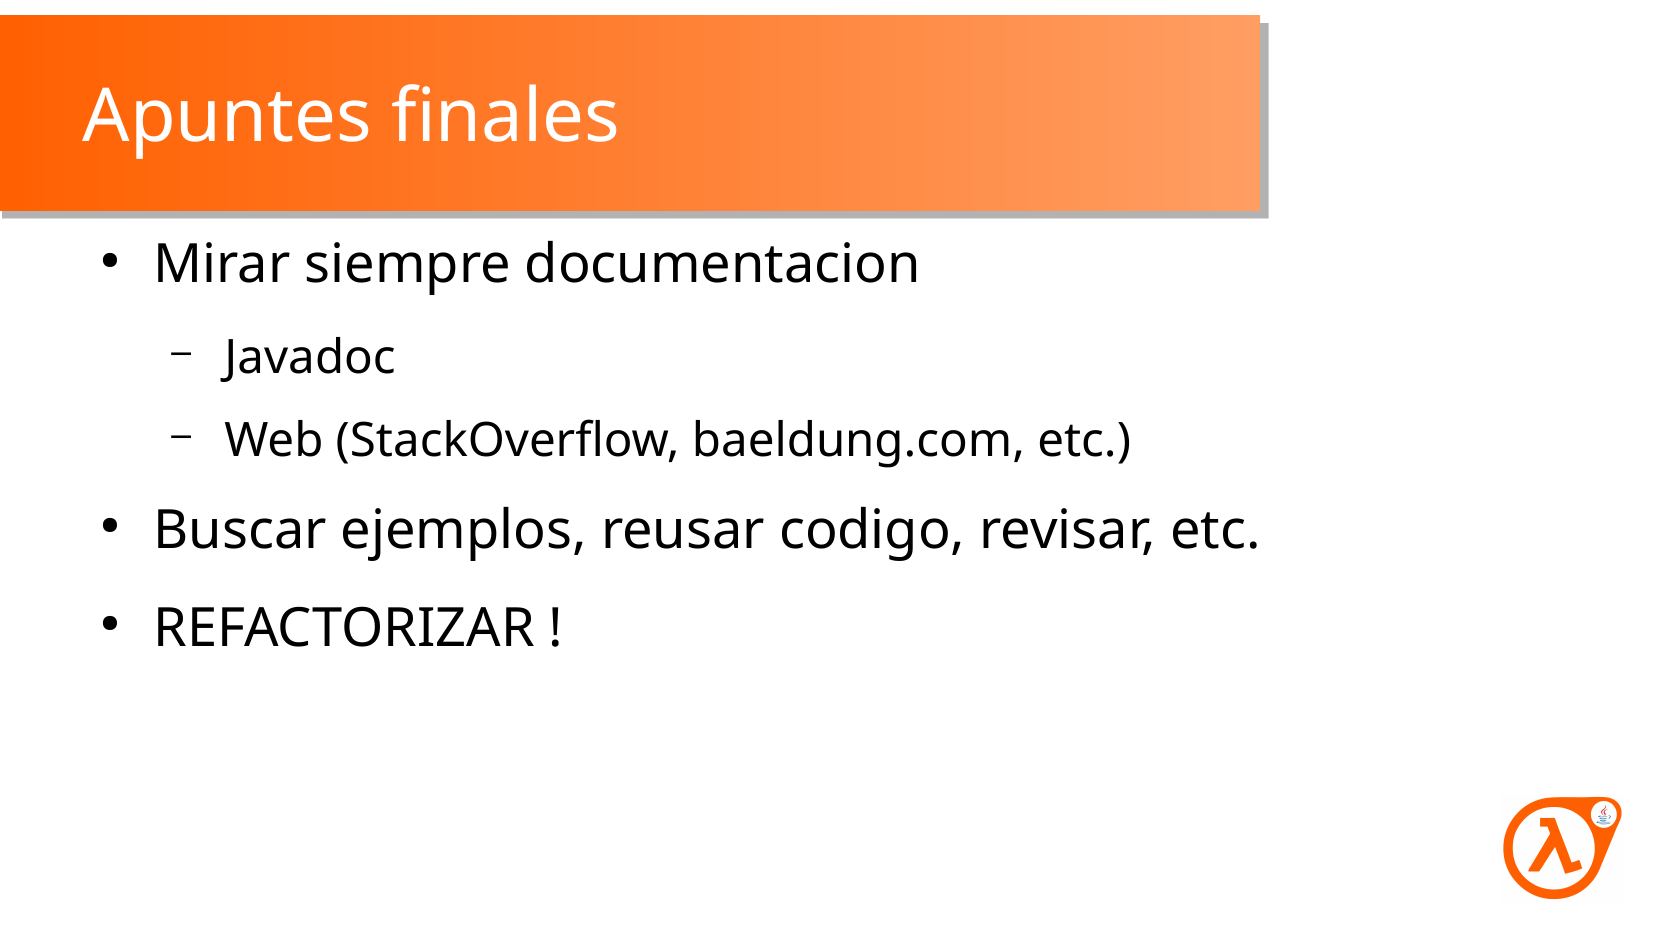

# Apuntes finales
Mirar siempre documentacion
Javadoc
Web (StackOverflow, baeldung.com, etc.)
Buscar ejemplos, reusar codigo, revisar, etc.
REFACTORIZAR !